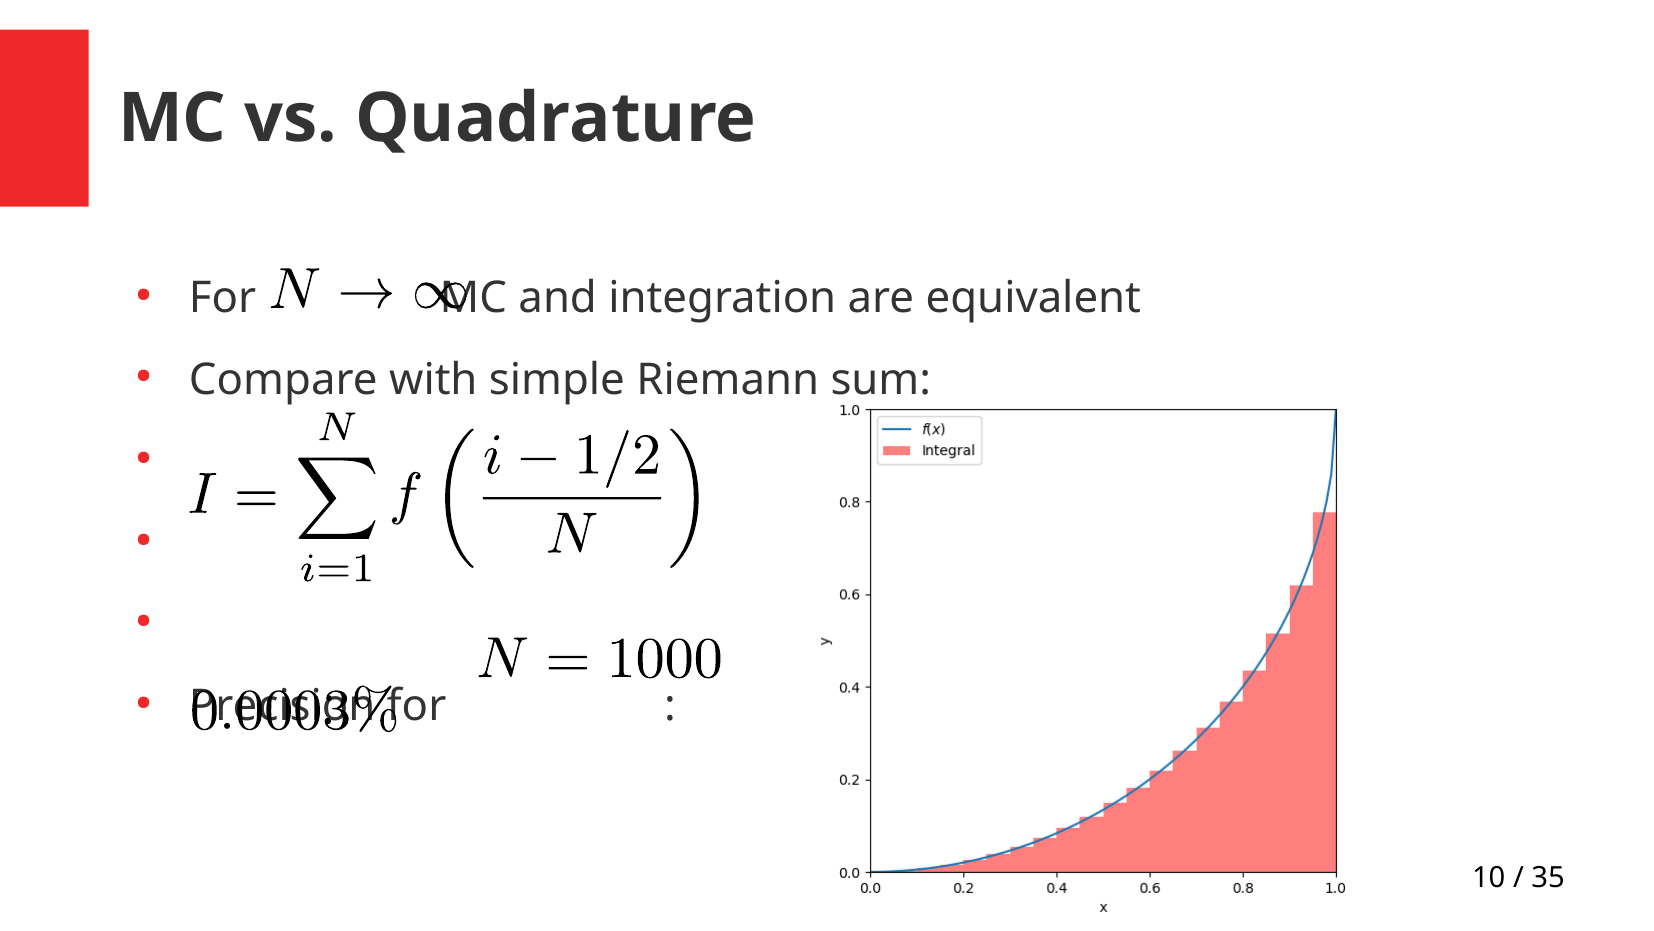

# MC vs. Quadrature
For MC and integration are equivalent
Compare with simple Riemann sum:
Precision for :
10